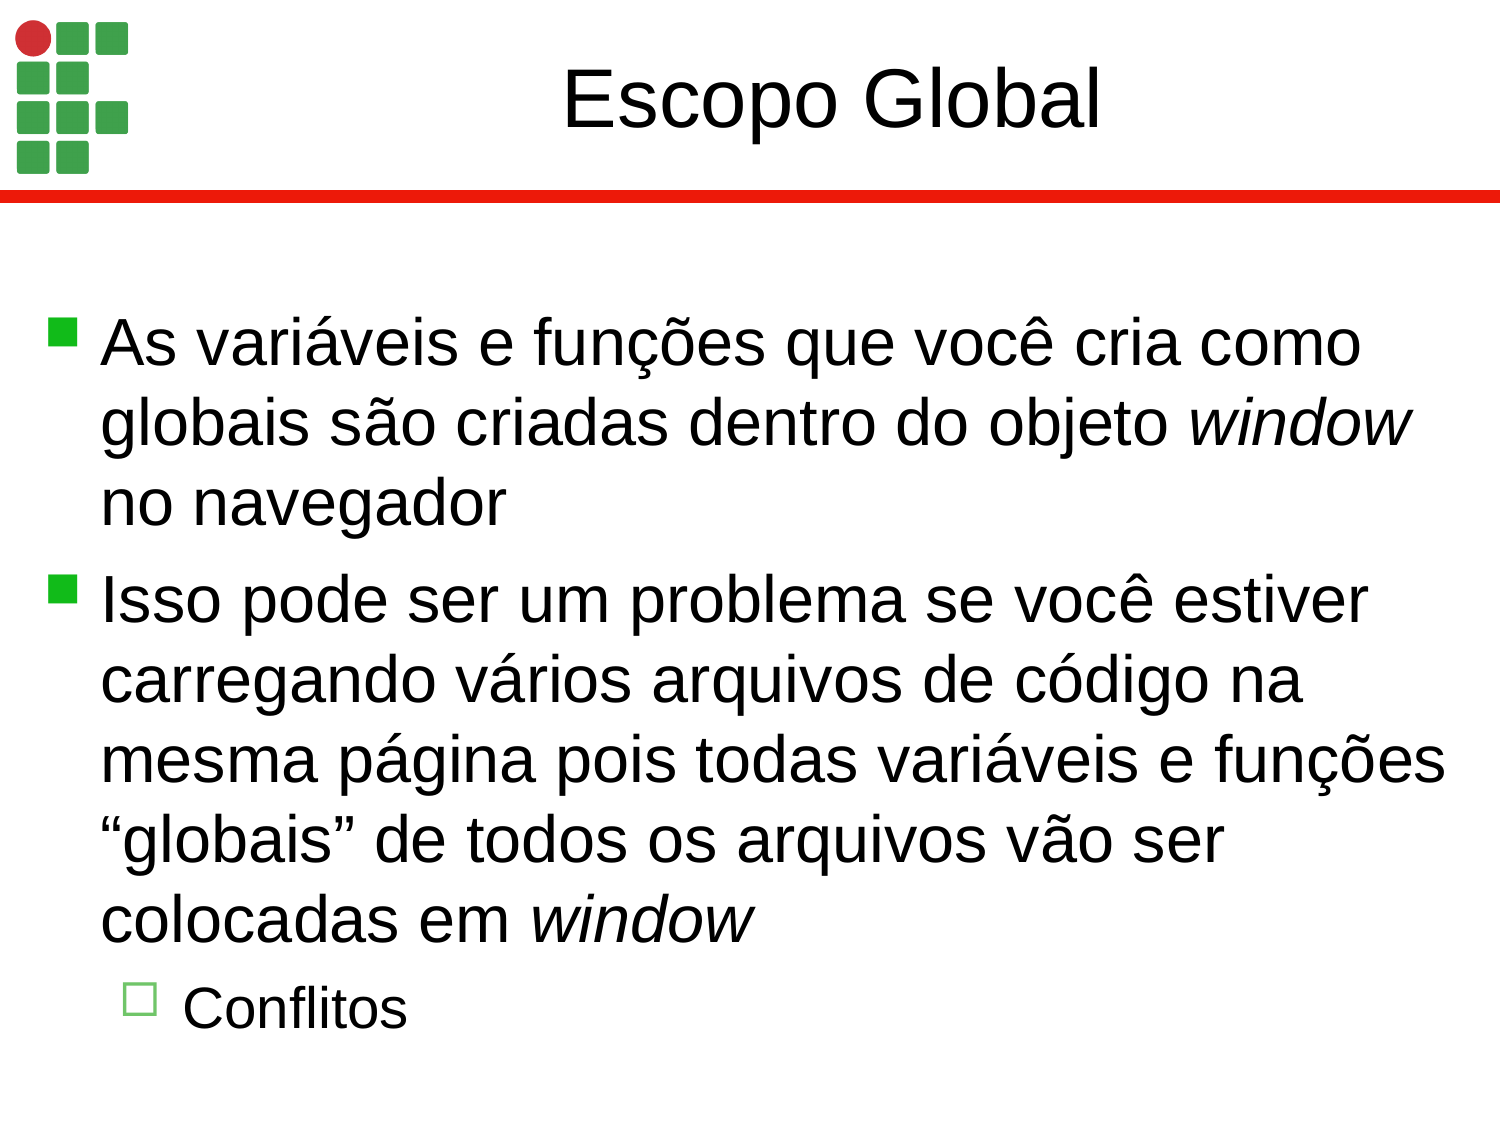

# Escopo Global
As variáveis e funções que você cria como globais são criadas dentro do objeto window no navegador
Isso pode ser um problema se você estiver carregando vários arquivos de código na mesma página pois todas variáveis e funções “globais” de todos os arquivos vão ser colocadas em window
 Conflitos